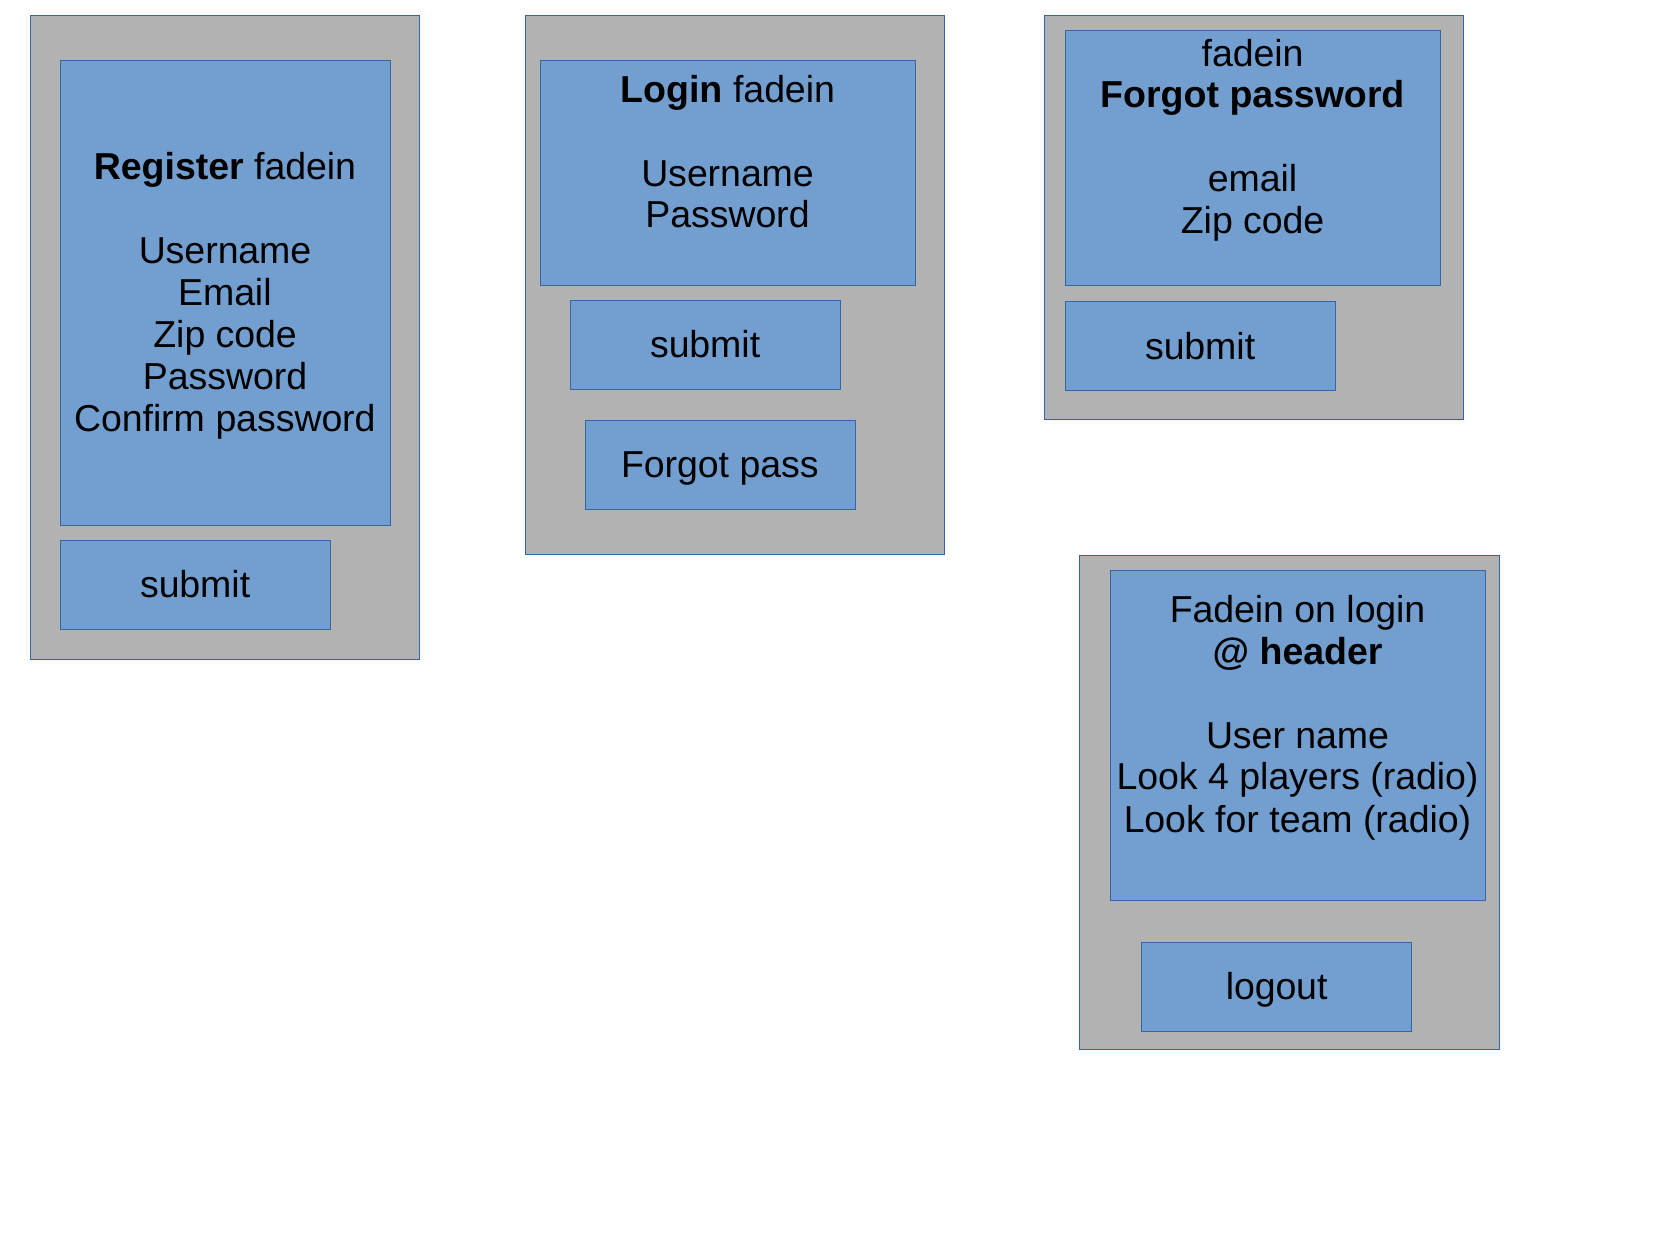

fadein
Forgot password
email
Zip code
Register fadein
Username
Email
Zip code
Password
Confirm password
Login fadein
Username
Password
submit
submit
Forgot pass
submit
Fadein on login
@ header
User name
Look 4 players (radio)
Look for team (radio)
logout